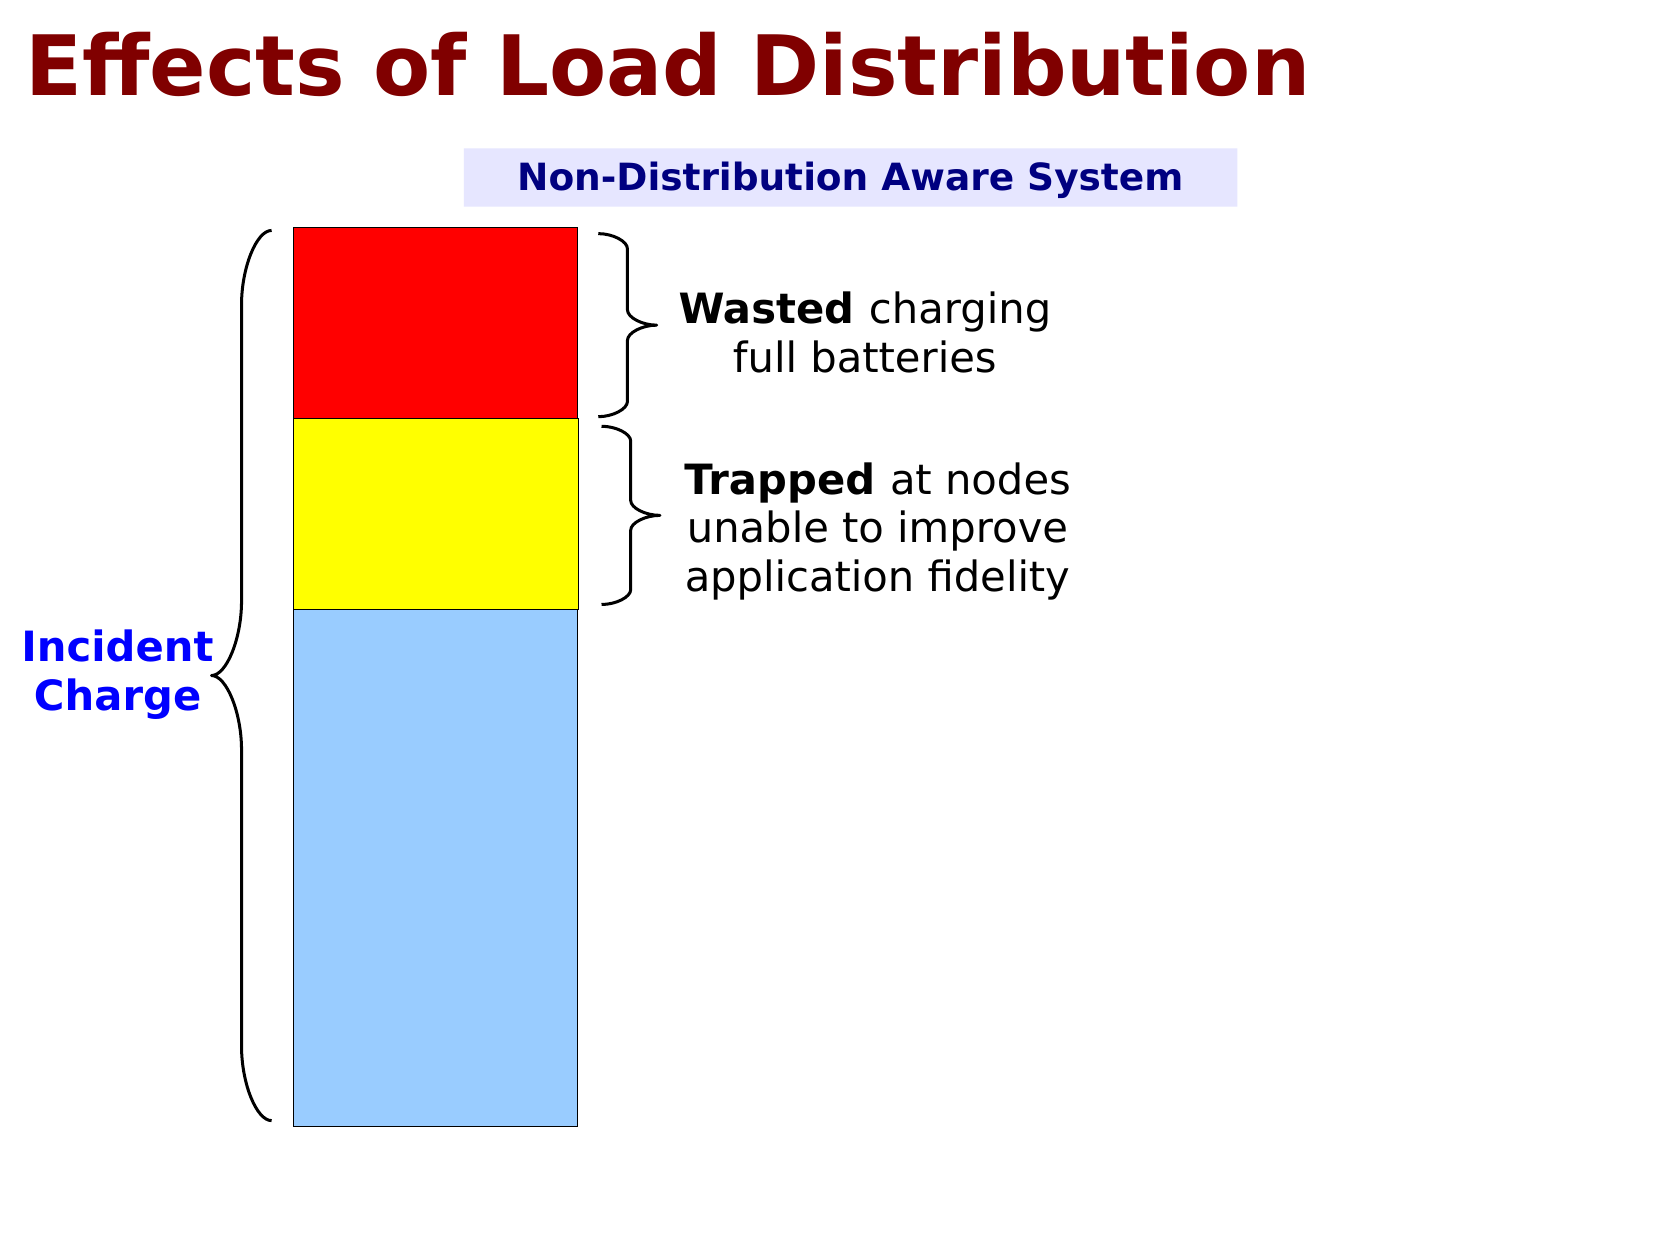

# Effects of Load Distribution
Non-Distribution Aware System
Wasted charging full batteries
Trapped at nodes unable to improve application fidelity
Incident
Charge